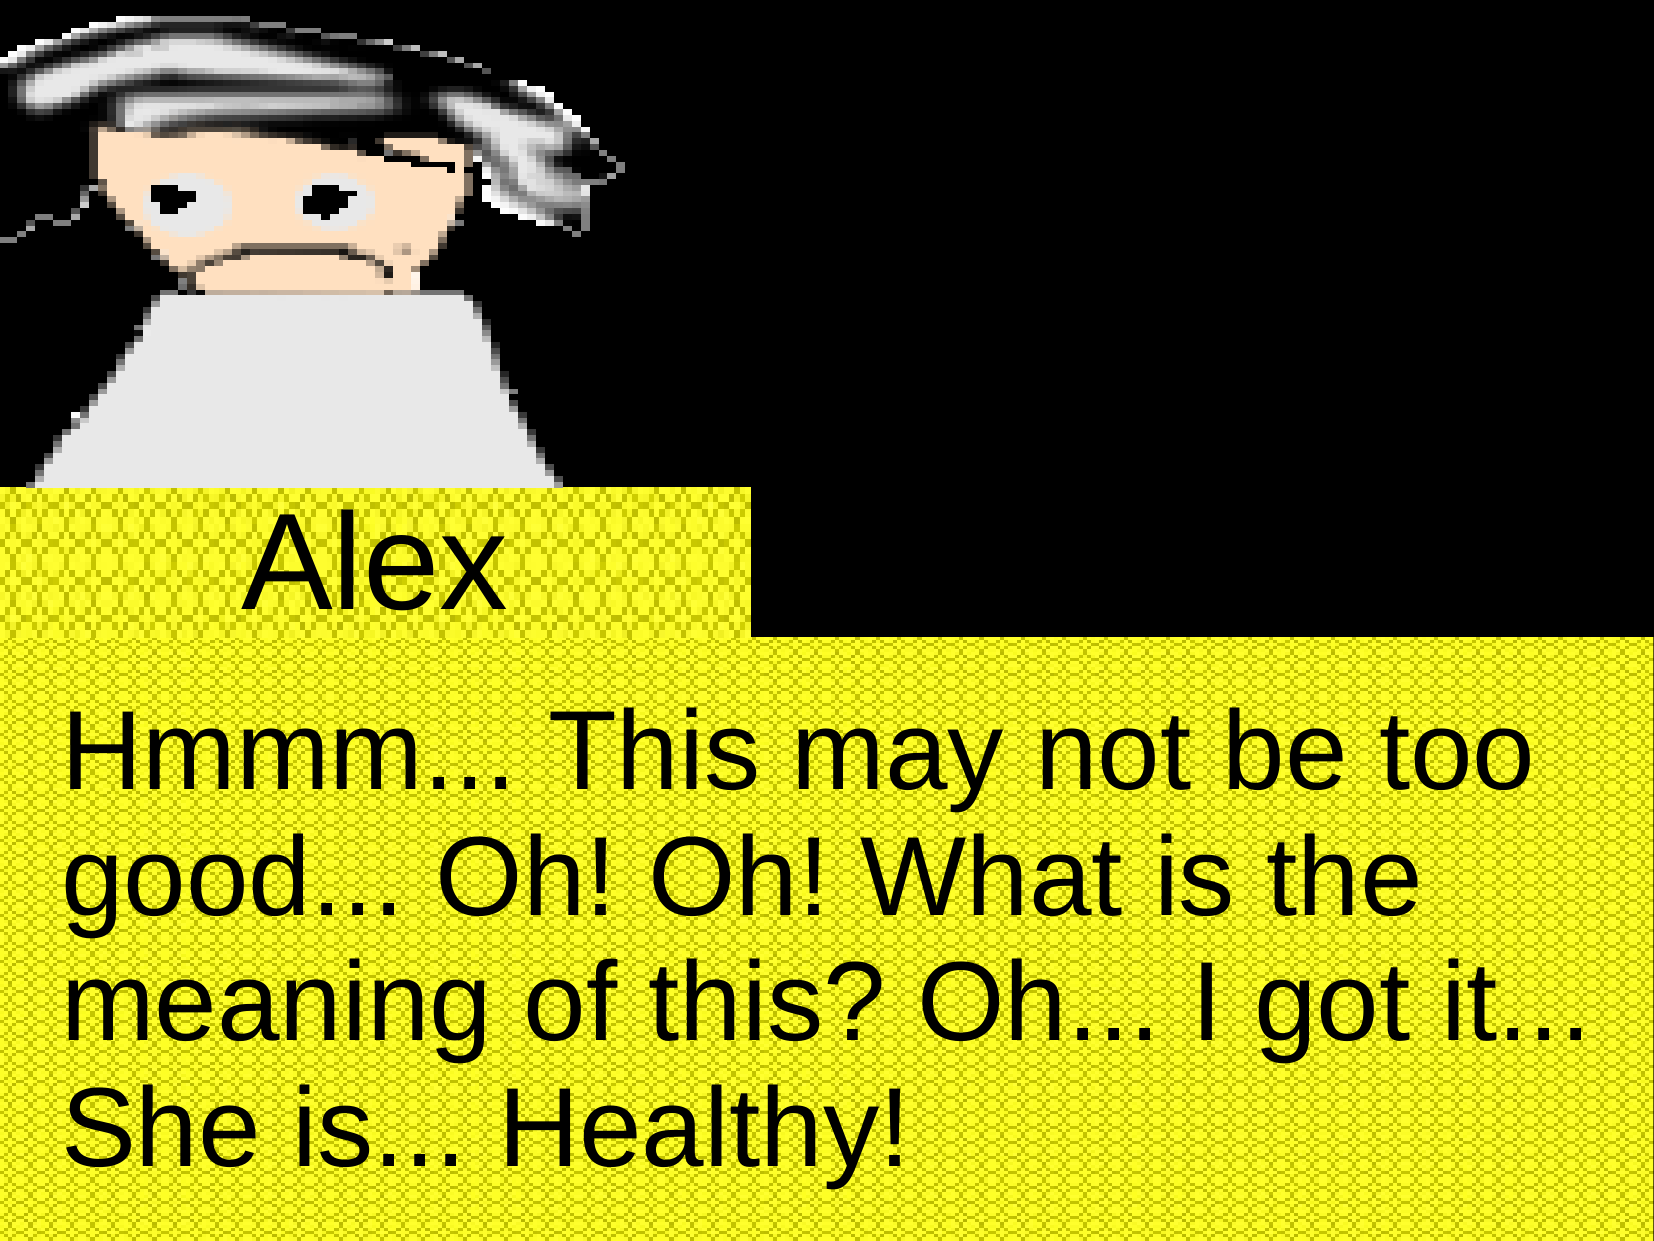

Alex
Hmmm... This may not be too
good... Oh! Oh! What is the
meaning of this? Oh... I got it...
She is... Healthy!